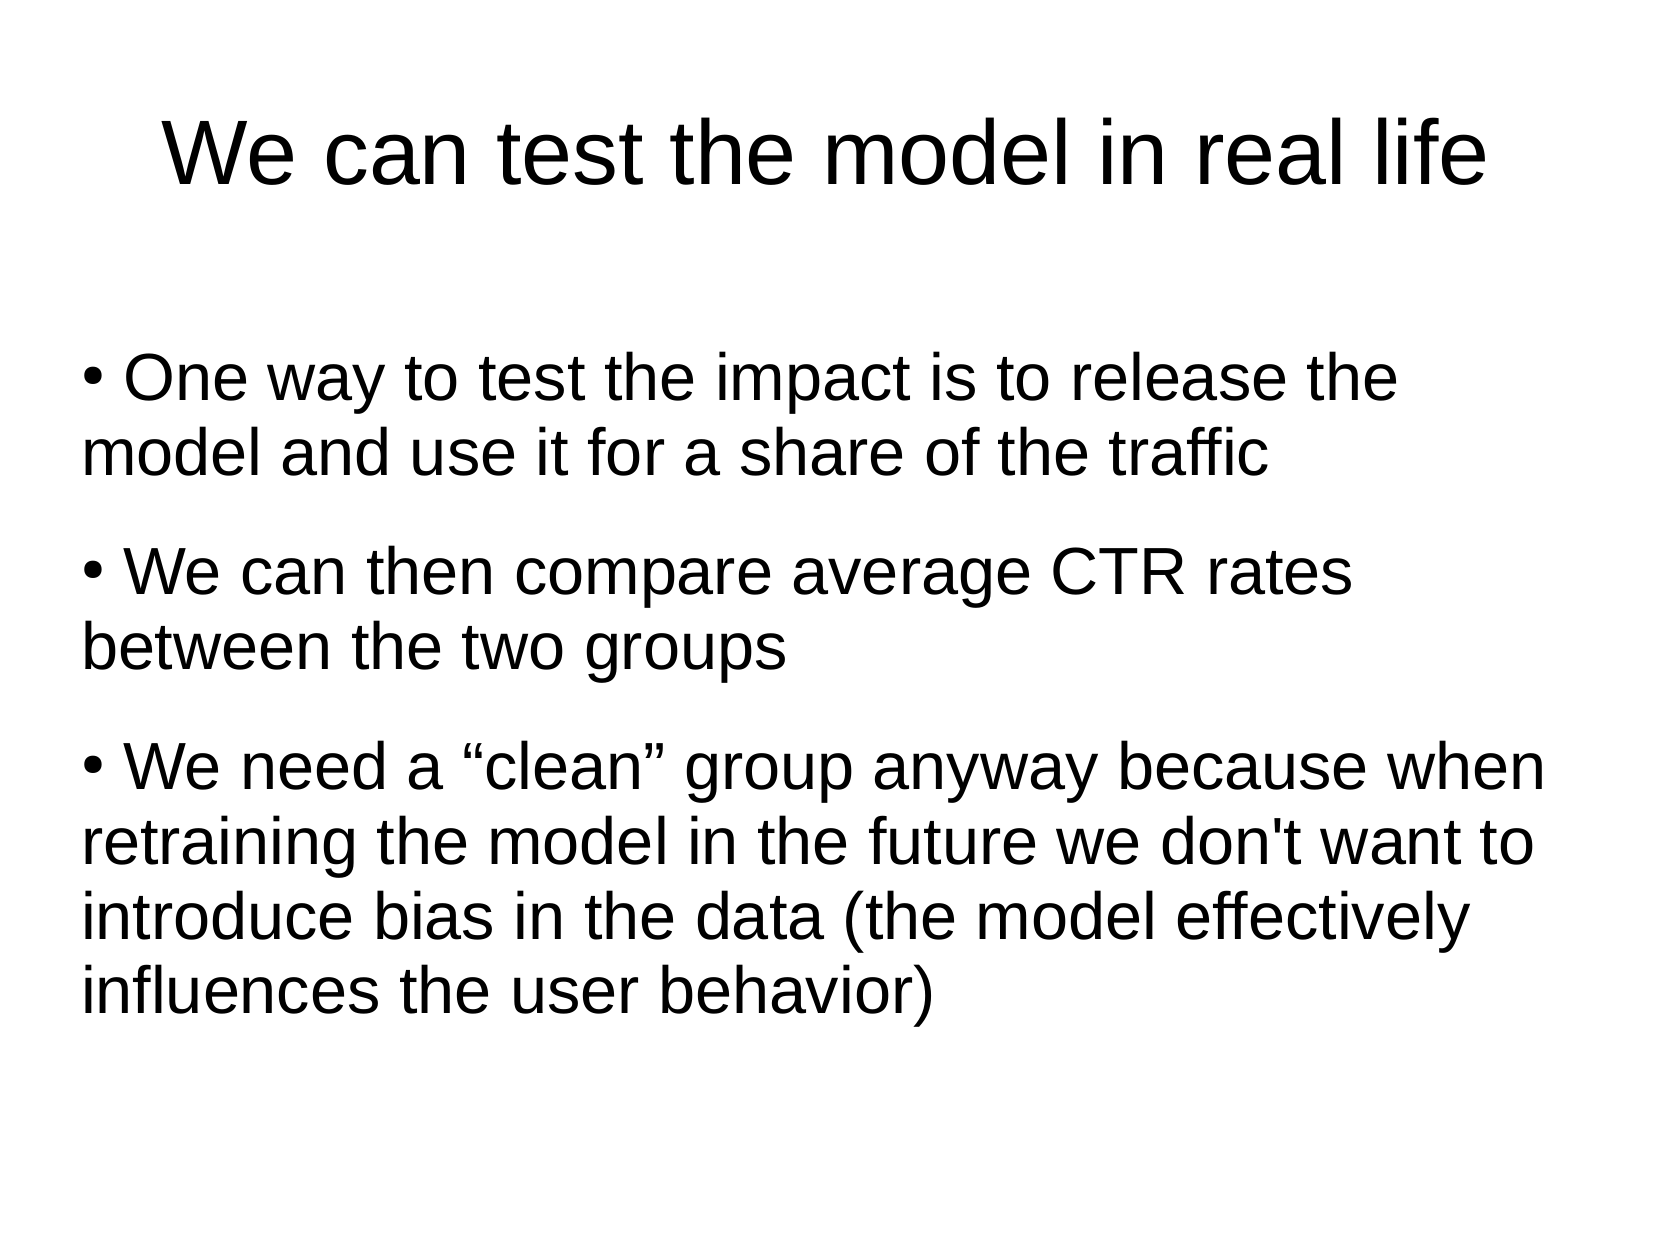

# We can test the model in real life
 One way to test the impact is to release the model and use it for a share of the traffic
 We can then compare average CTR rates between the two groups
 We need a “clean” group anyway because when retraining the model in the future we don't want to introduce bias in the data (the model effectively influences the user behavior)